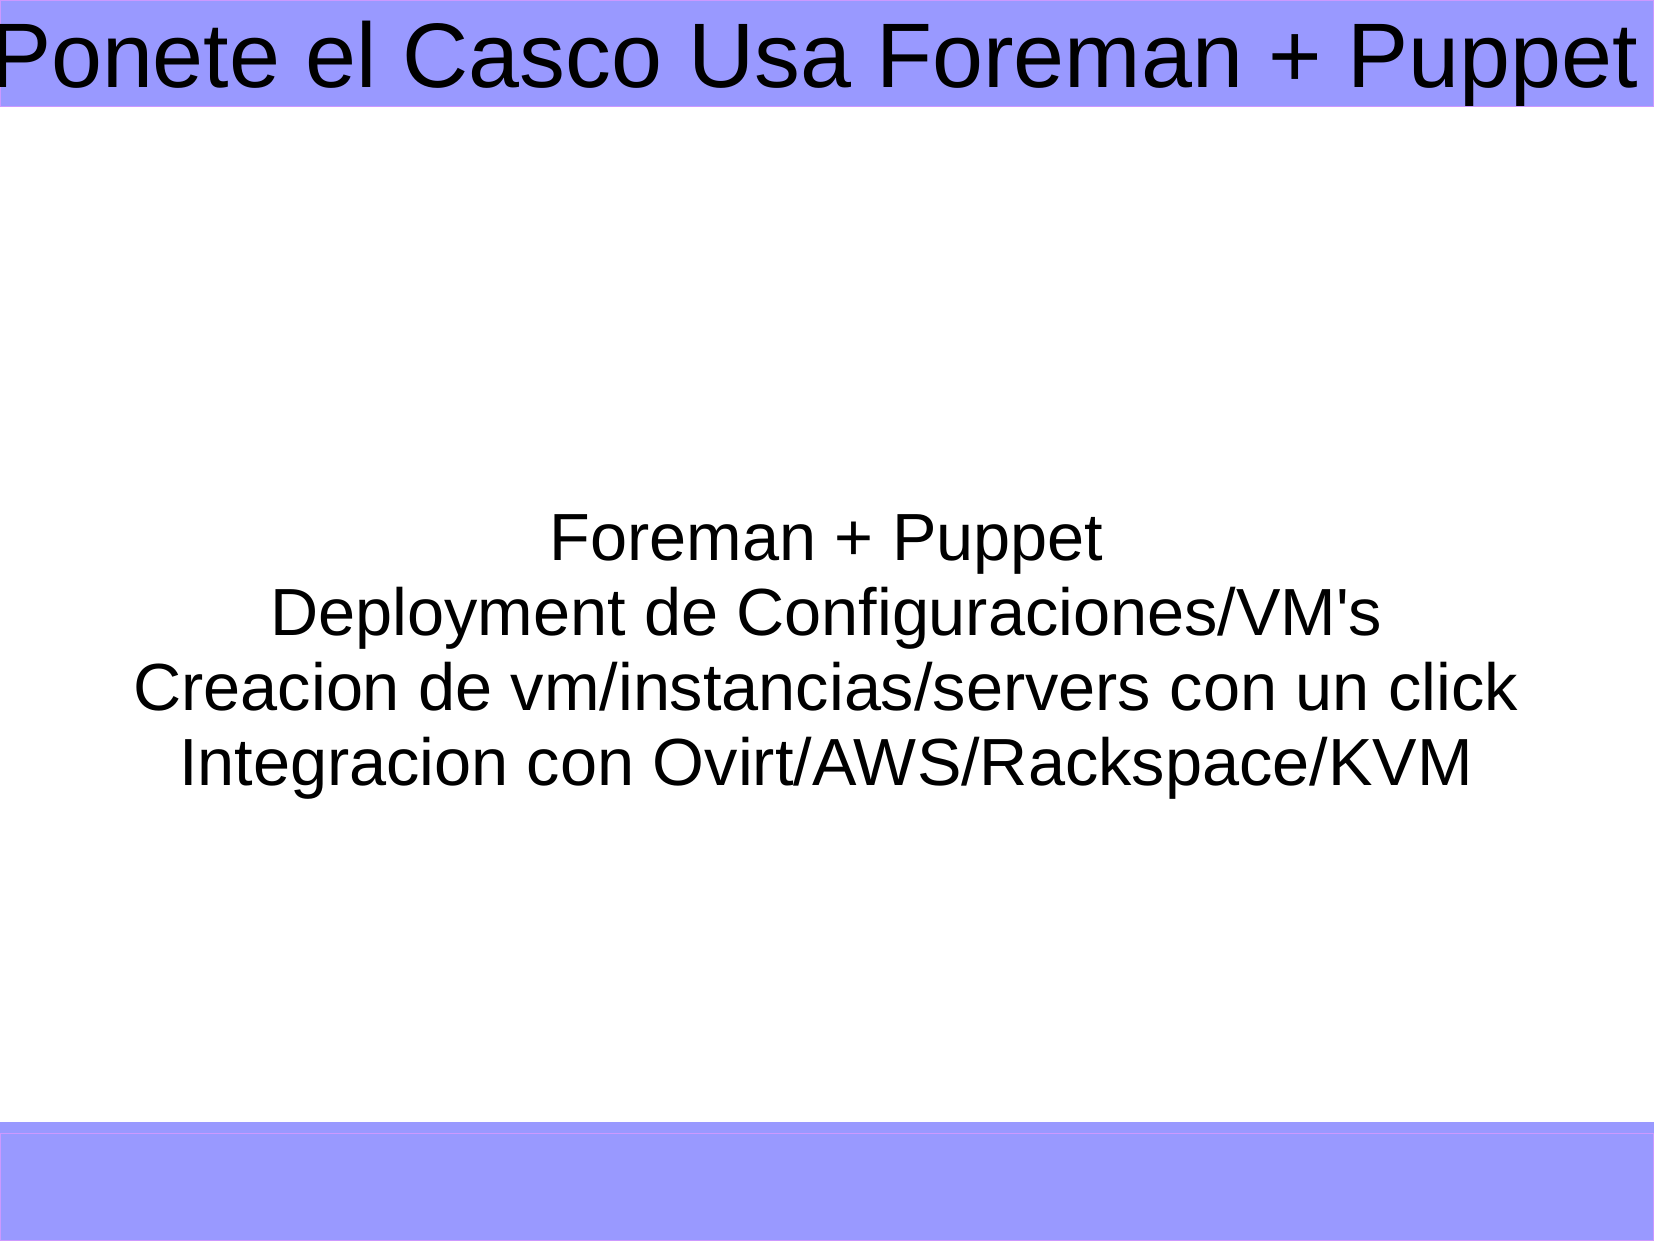

Ponete el Casco Usa Foreman + Puppet
# Foreman + Puppet
Deployment de Configuraciones/VM's
Creacion de vm/instancias/servers con un click
Integracion con Ovirt/AWS/Rackspace/KVM